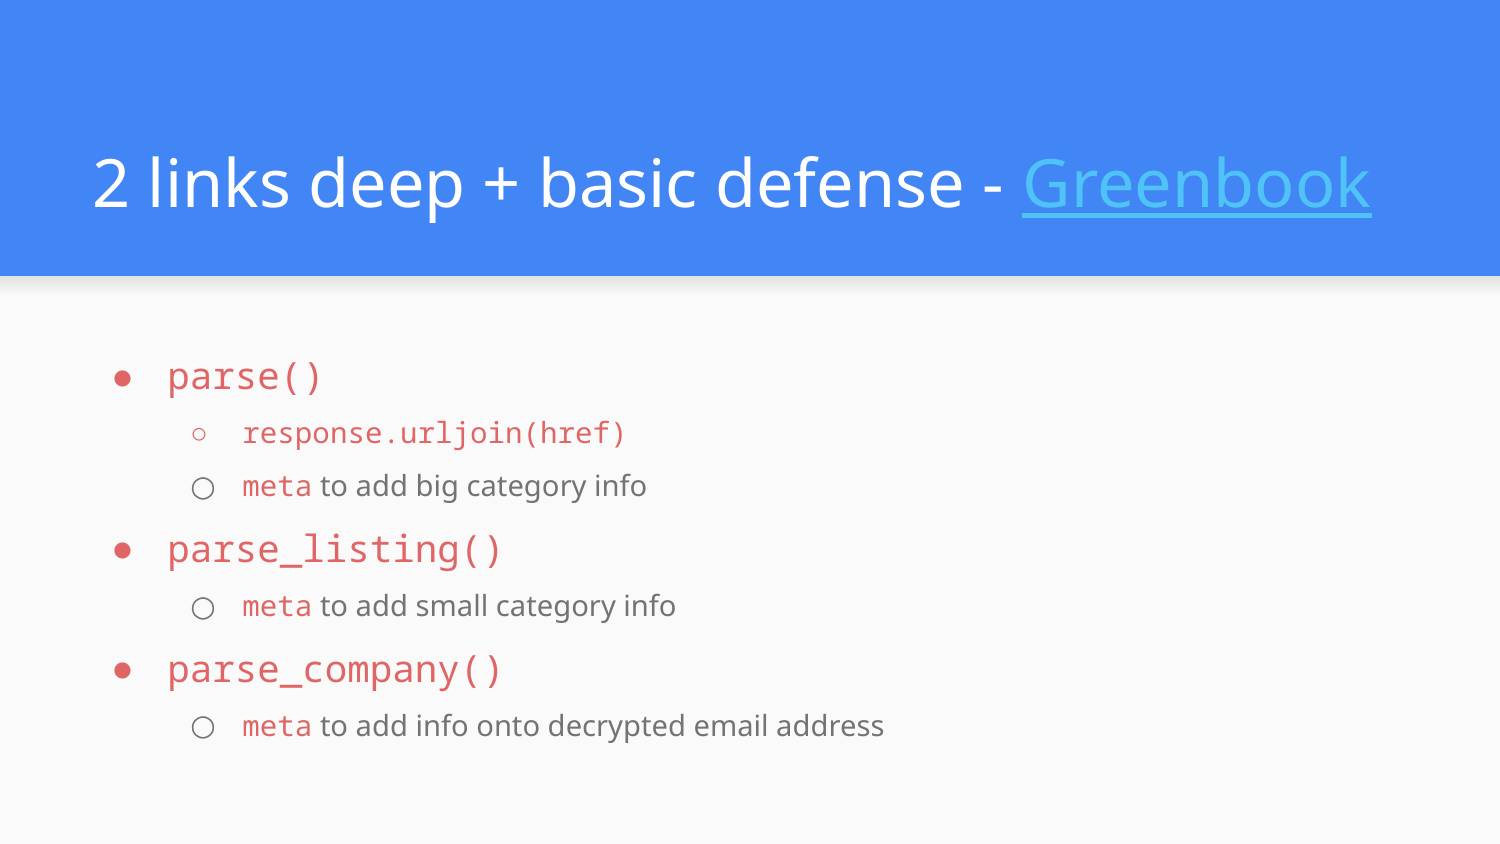

# 2 links deep + basic defense - Greenbook
parse()
response.urljoin(href)
meta to add big category info
parse_listing()
meta to add small category info
parse_company()
meta to add info onto decrypted email address